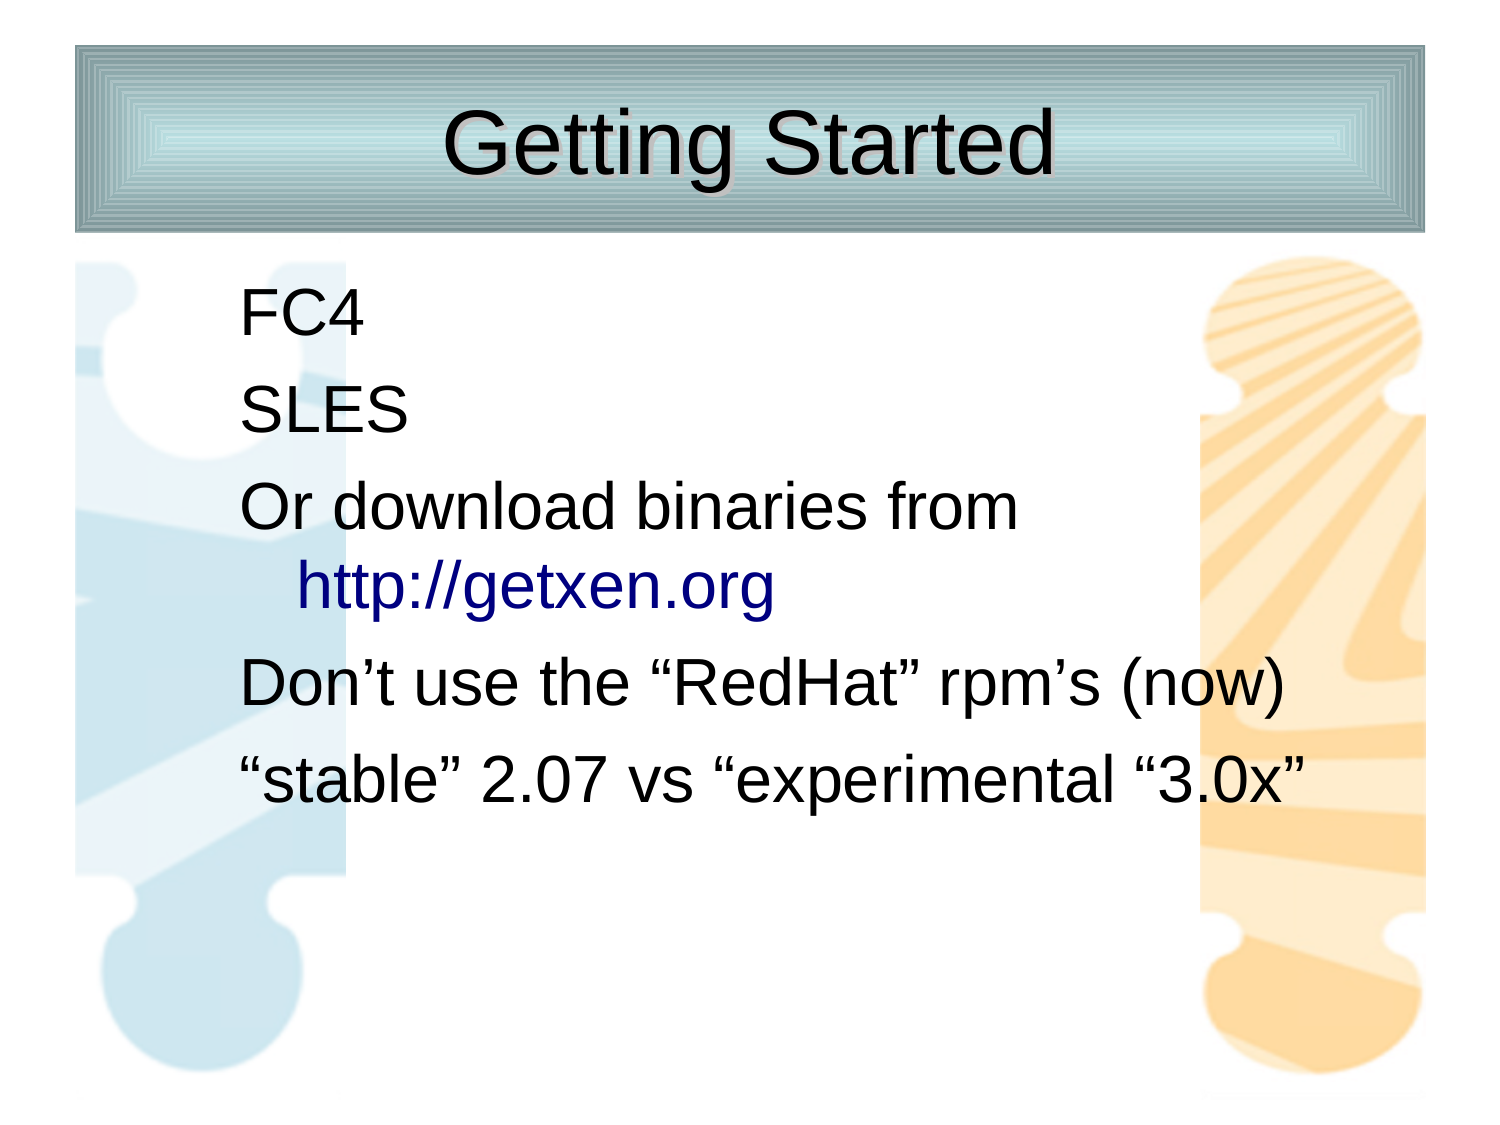

# Getting Started
FC4
SLES
Or download binaries from http://getxen.org
Don’t use the “RedHat” rpm’s (now)
“stable” 2.07 vs “experimental “3.0x”